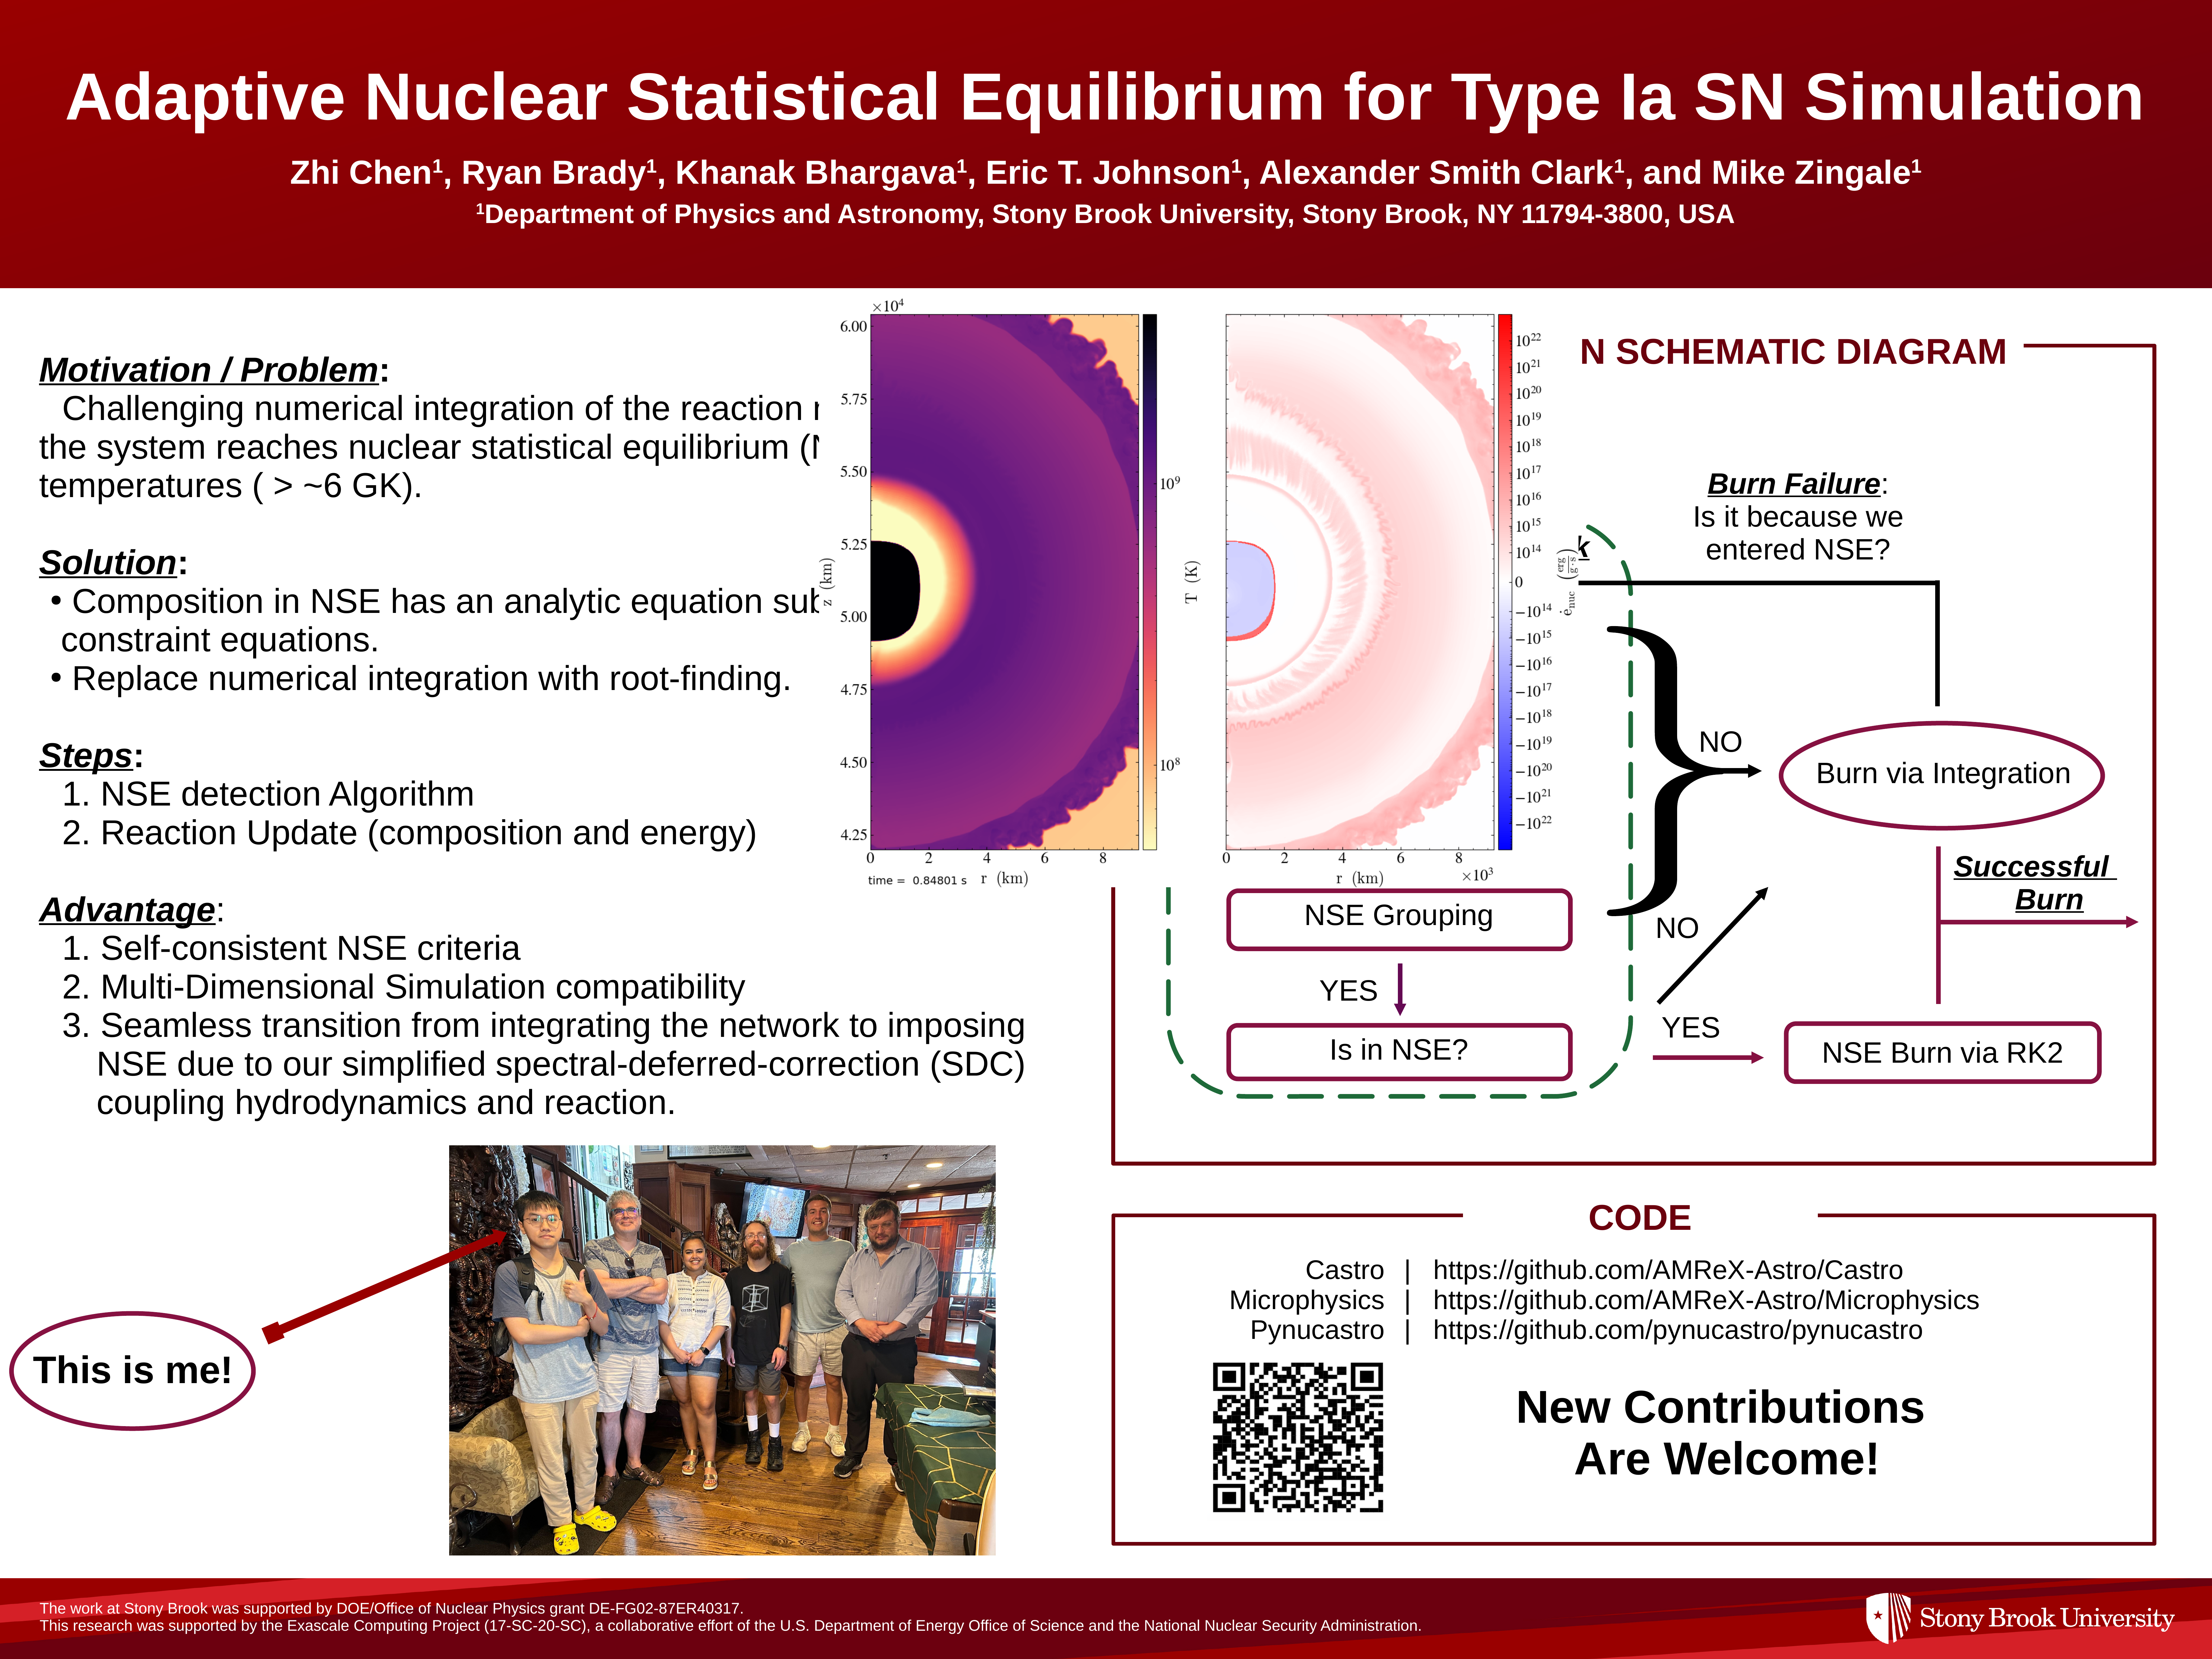

Adaptive Nuclear Statistical Equilibrium for Type Ia SN Simulation
Zhi Chen1, Ryan Brady1, Khanak Bhargava1, Eric T. Johnson1, Alexander Smith Clark1, and Mike Zingale1
1Department of Physics and Astronomy, Stony Brook University, Stony Brook, NY 11794-3800, USA
NSE EVOLUTION SCHEMATIC DIAGRAM
Motivation / Problem:
	Challenging numerical integration of the reaction network when the system reaches nuclear statistical equilibrium (NSE) at high temperatures ( > ~6 GK).
Solution:
 Composition in NSE has an analytic equation subject to two constraint equations.
 Replace numerical integration with root-finding.
Steps:
	1. NSE detection Algorithm
	2. Reaction Update (composition and energy)
Advantage:
	1. Self-consistent NSE criteria
	2. Multi-Dimensional Simulation compatibility
	3. Seamless transition from integrating the network to imposing NSE due to our simplified spectral-deferred-correction (SDC) coupling hydrodynamics and reaction.
Enters Burner
Burn Failure:
Is it because we entered NSE?
NSE Check
YES
Min Temp Check
YES
NO
Mass Abundance Check
Burn via Integration
YES
Successful
Burn
NSE Grouping
NO
YES
YES
NSE Burn via RK2
Is in NSE?
CODE
		 Castro
Microphysics
	Pynucastro
| https://github.com/AMReX-Astro/Castro
| https://github.com/AMReX-Astro/Microphysics
| https://github.com/pynucastro/pynucastro
This is me!
New Contributions
Are Welcome!
The work at Stony Brook was supported by DOE/Office of Nuclear Physics grant DE-FG02-87ER40317.
This research was supported by the Exascale Computing Project (17-SC-20-SC), a collaborative effort of the U.S. Department of Energy Office of Science and the National Nuclear Security Administration.